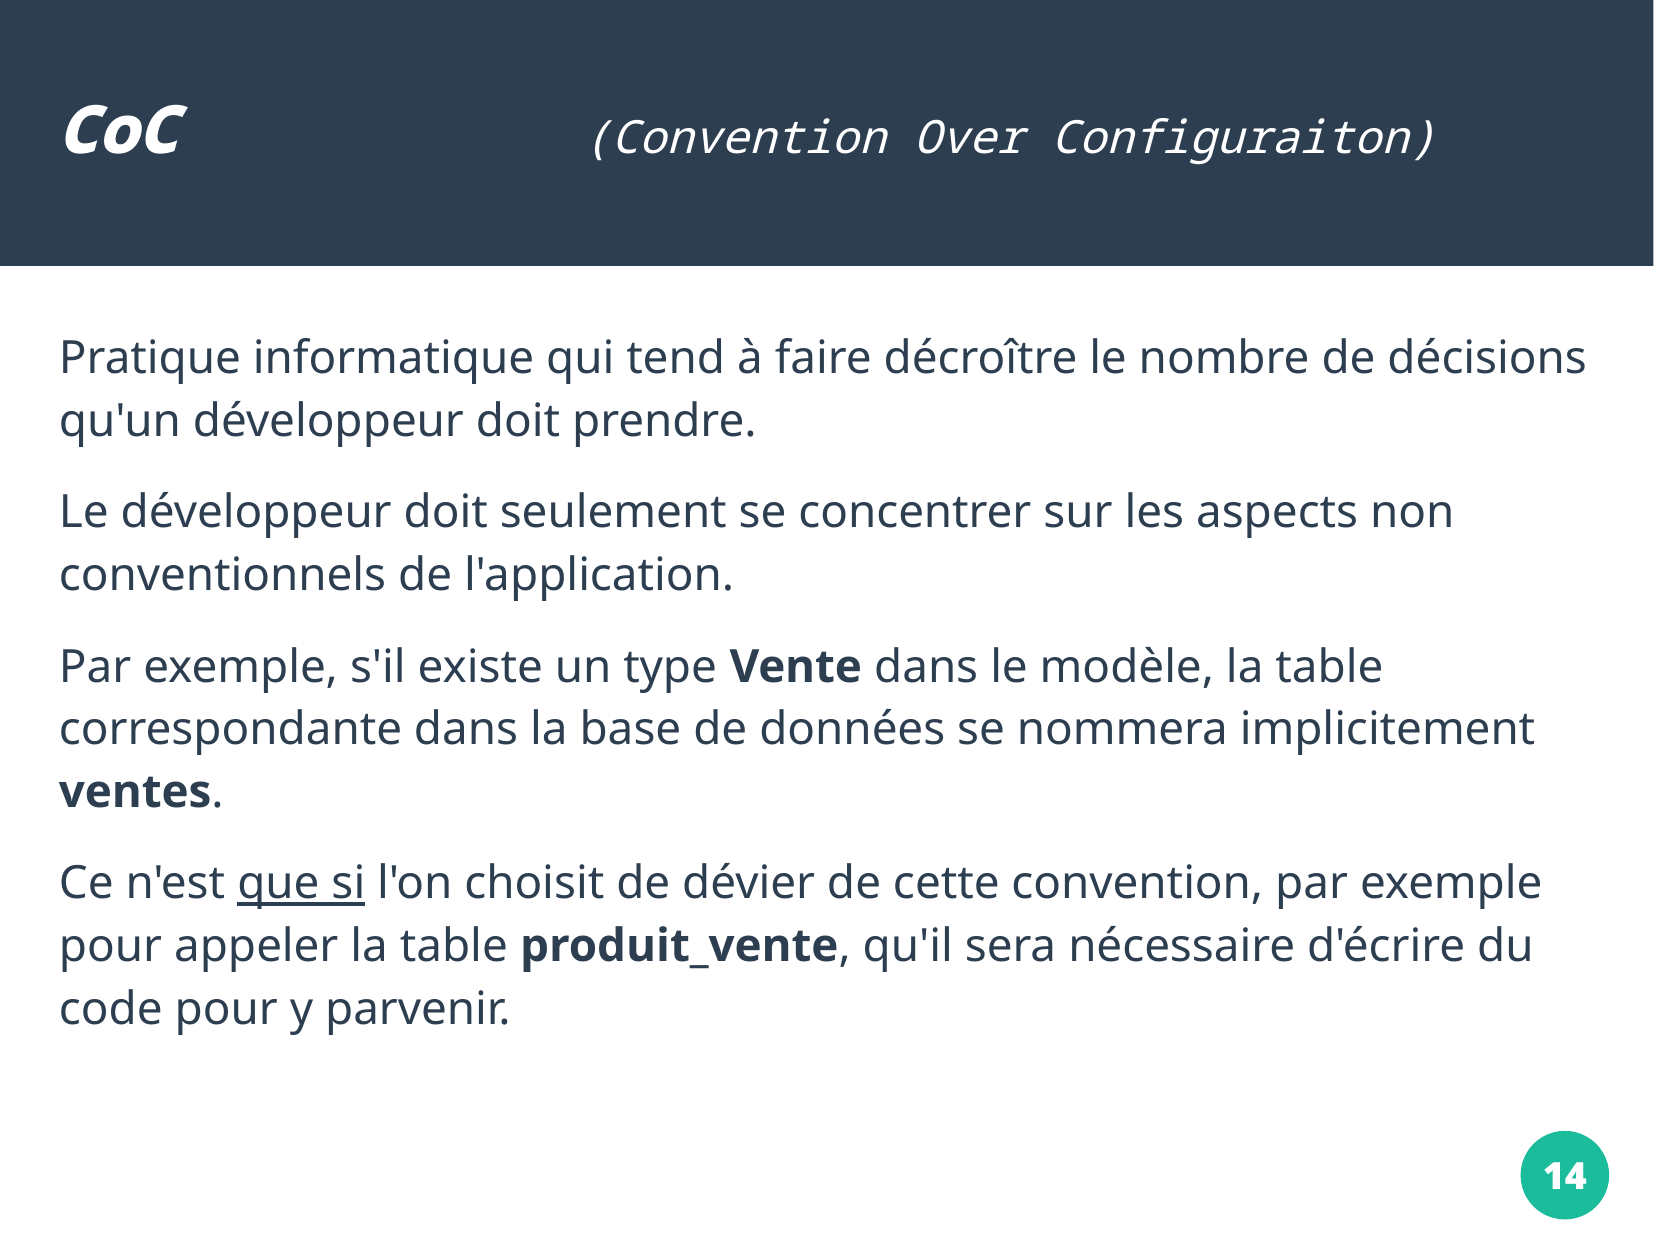

# CoC 					(Convention Over Configuraiton)
Pratique informatique qui tend à faire décroître le nombre de décisions qu'un développeur doit prendre.
Le développeur doit seulement se concentrer sur les aspects non conventionnels de l'application.
Par exemple, s'il existe un type Vente dans le modèle, la table correspondante dans la base de données se nommera implicitement ventes.
Ce n'est que si l'on choisit de dévier de cette convention, par exemple pour appeler la table produit_vente, qu'il sera nécessaire d'écrire du code pour y parvenir.
14